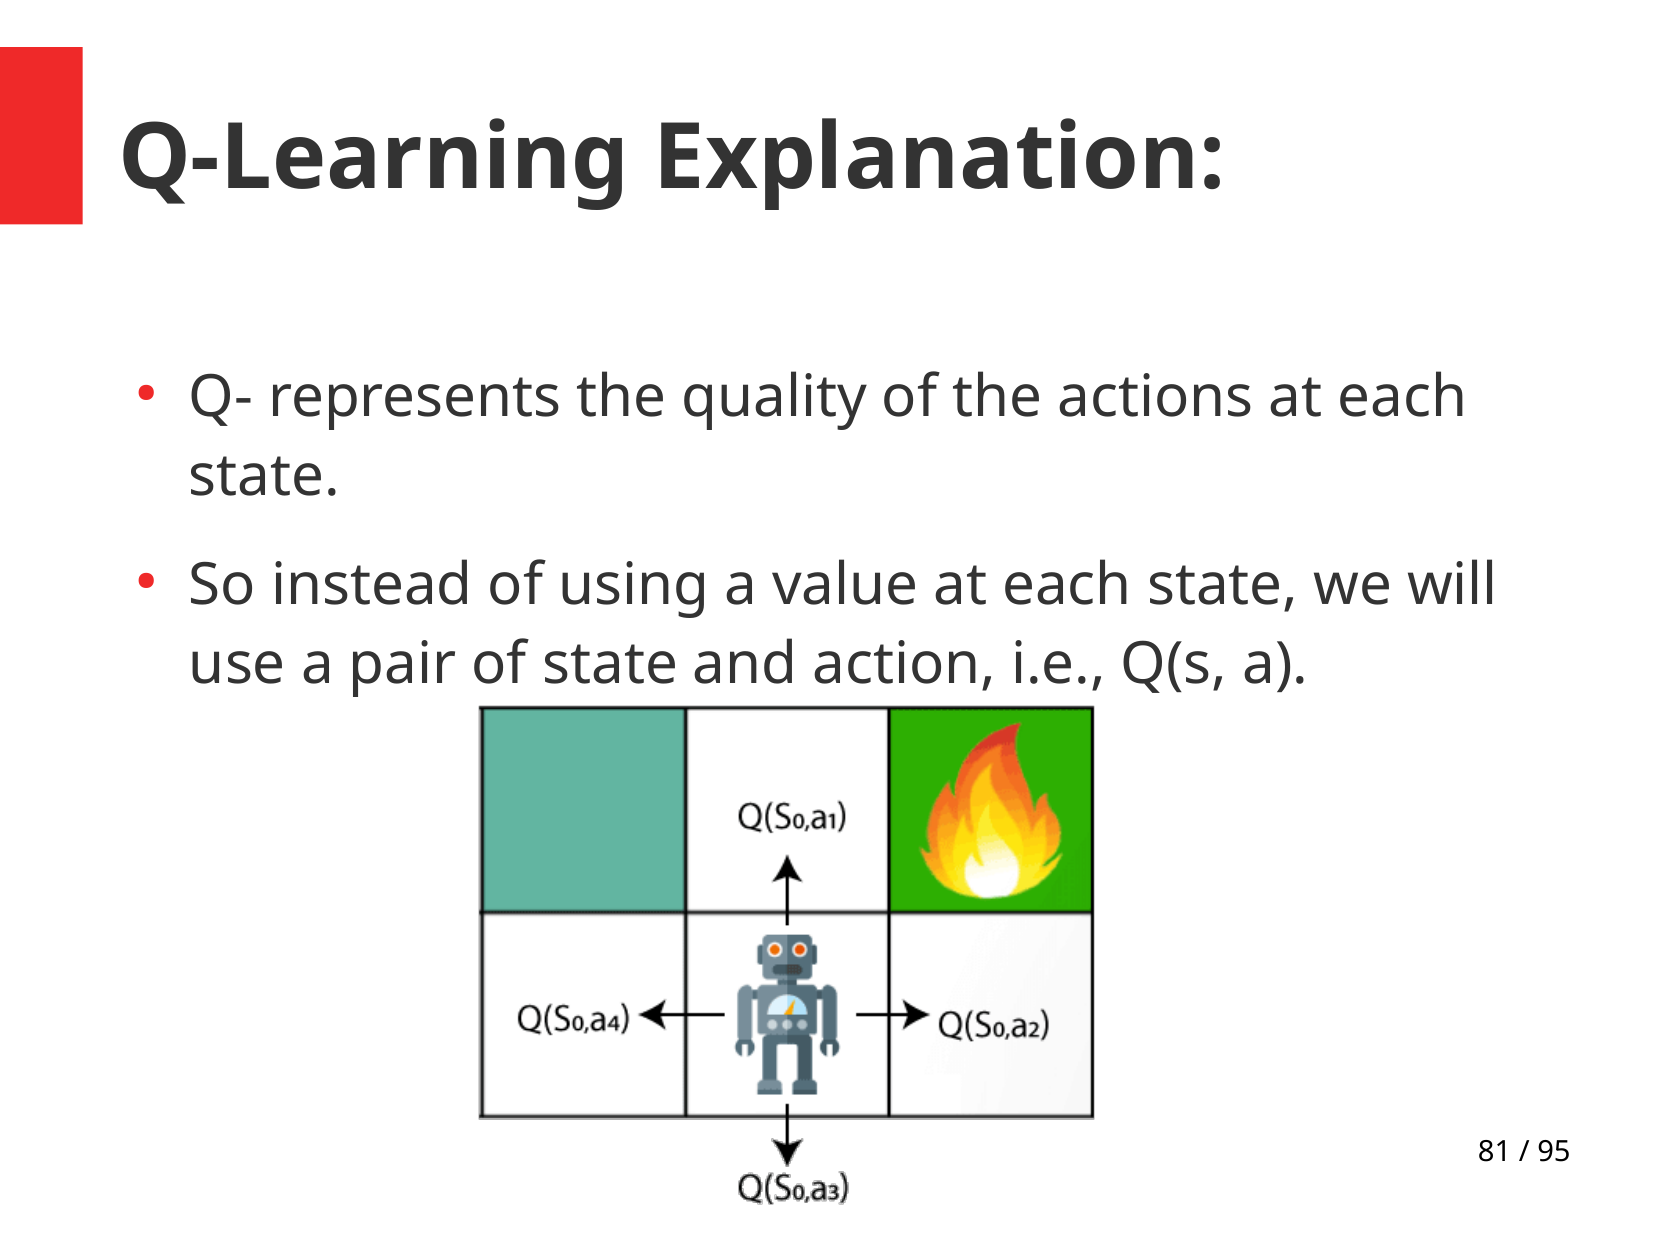

# Q-Learning Explanation:
Q- represents the quality of the actions at each state.
So instead of using a value at each state, we will use a pair of state and action, i.e., Q(s, a).
81